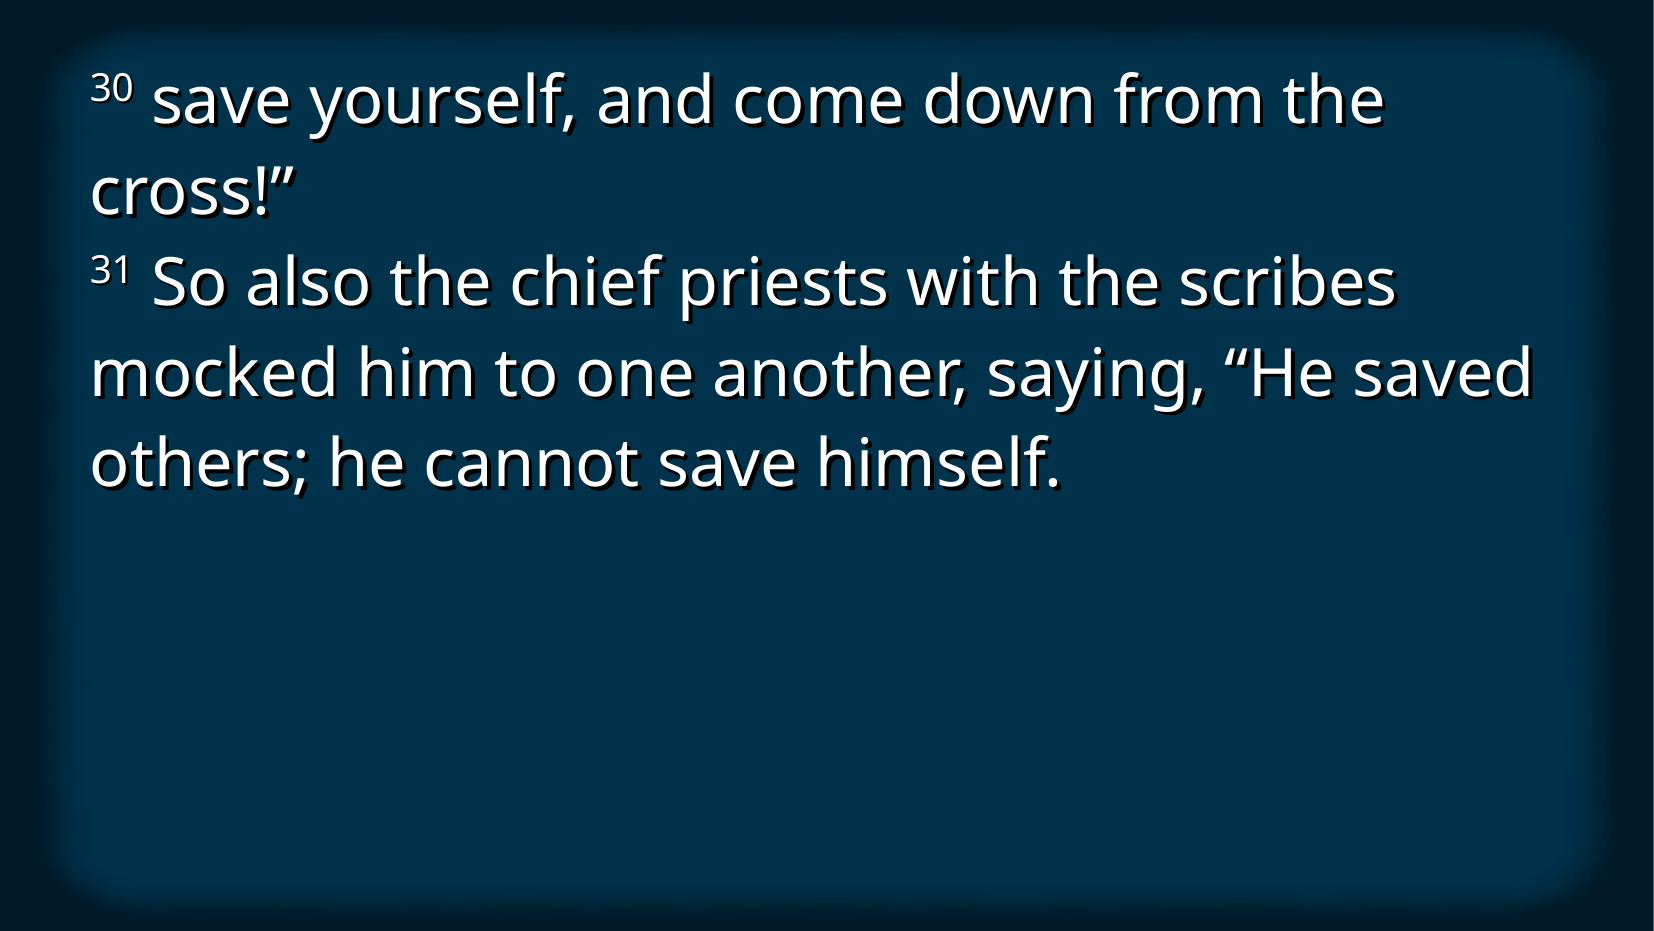

30 save yourself, and come down from the cross!”
31 So also the chief priests with the scribes mocked him to one another, saying, “He saved others; he cannot save himself.